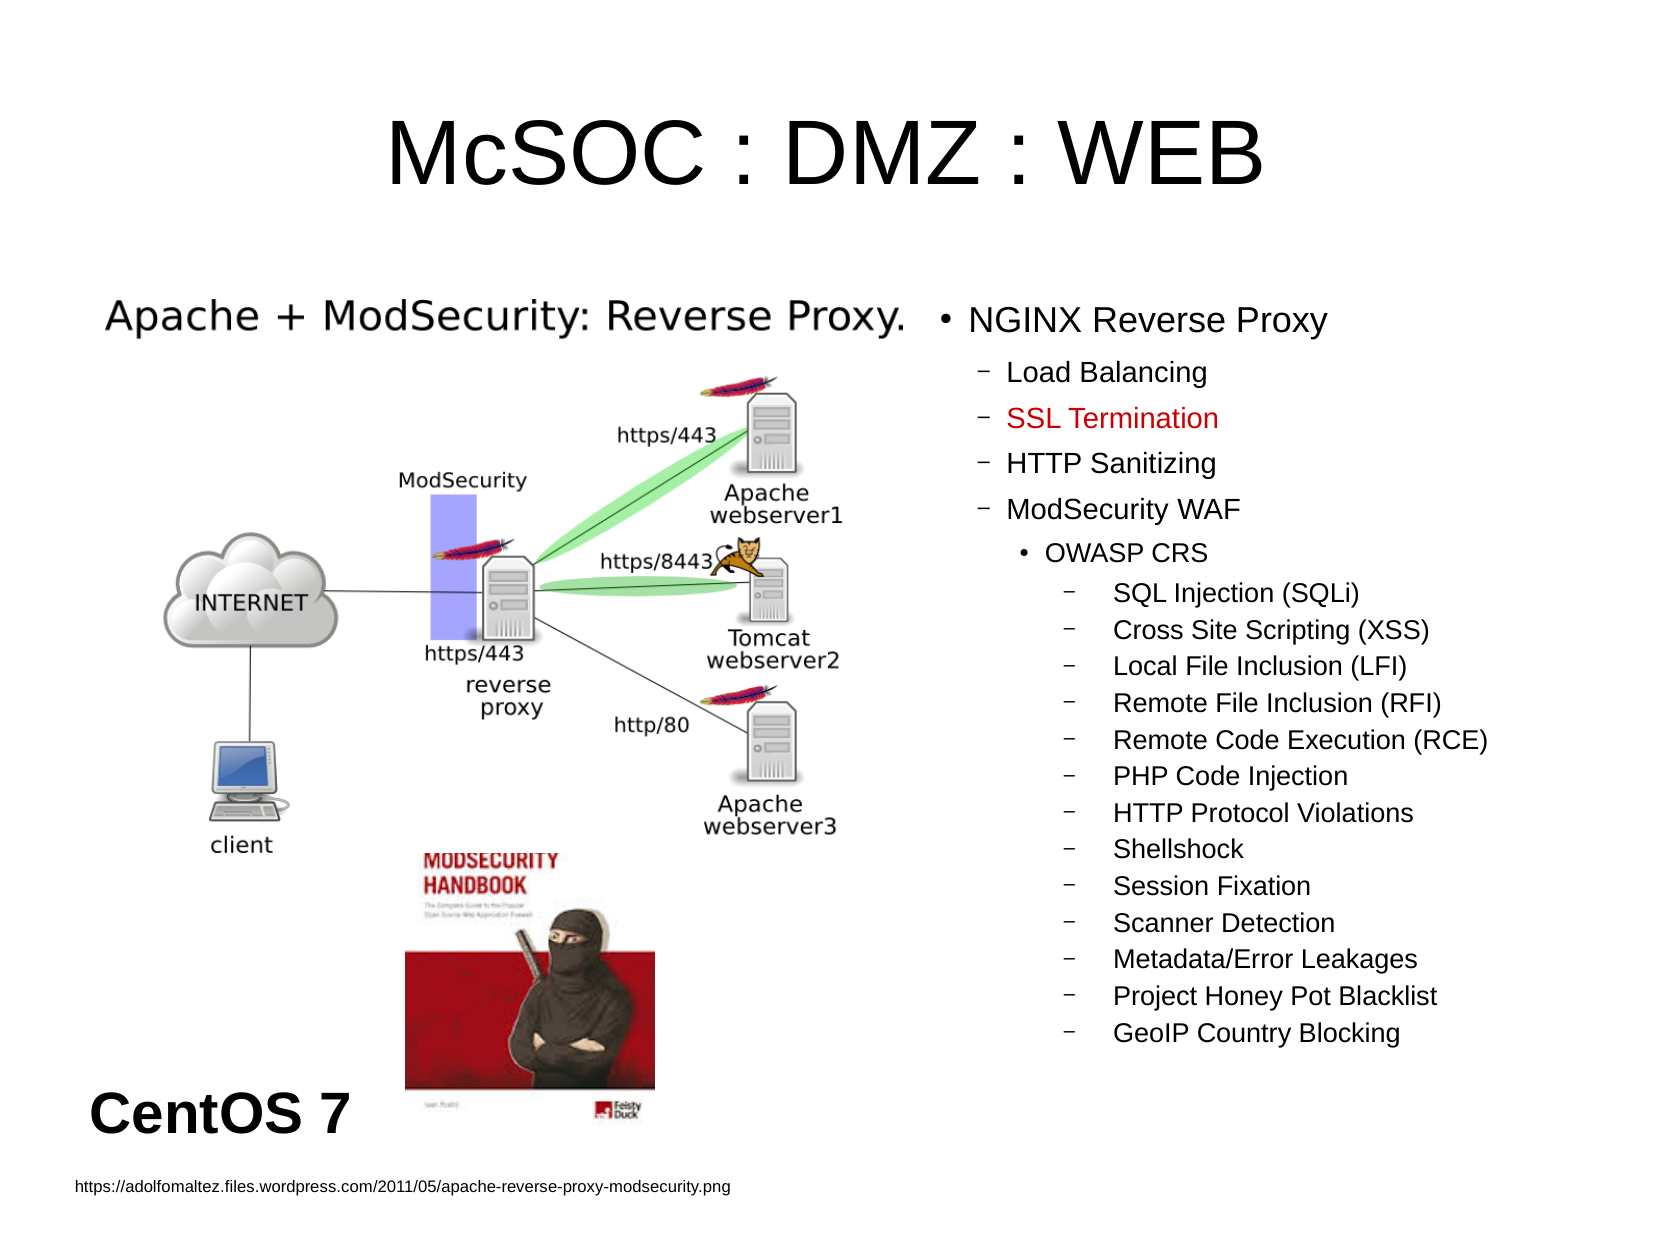

# McSOC : DMZ : WEB
NGINX Reverse Proxy
Load Balancing
SSL Termination
HTTP Sanitizing
ModSecurity WAF
OWASP CRS
 SQL Injection (SQLi)
 Cross Site Scripting (XSS)
 Local File Inclusion (LFI)
 Remote File Inclusion (RFI)
 Remote Code Execution (RCE)
 PHP Code Injection
 HTTP Protocol Violations
 Shellshock
 Session Fixation
 Scanner Detection
 Metadata/Error Leakages
 Project Honey Pot Blacklist
 GeoIP Country Blocking
CentOS 7
https://adolfomaltez.files.wordpress.com/2011/05/apache-reverse-proxy-modsecurity.png